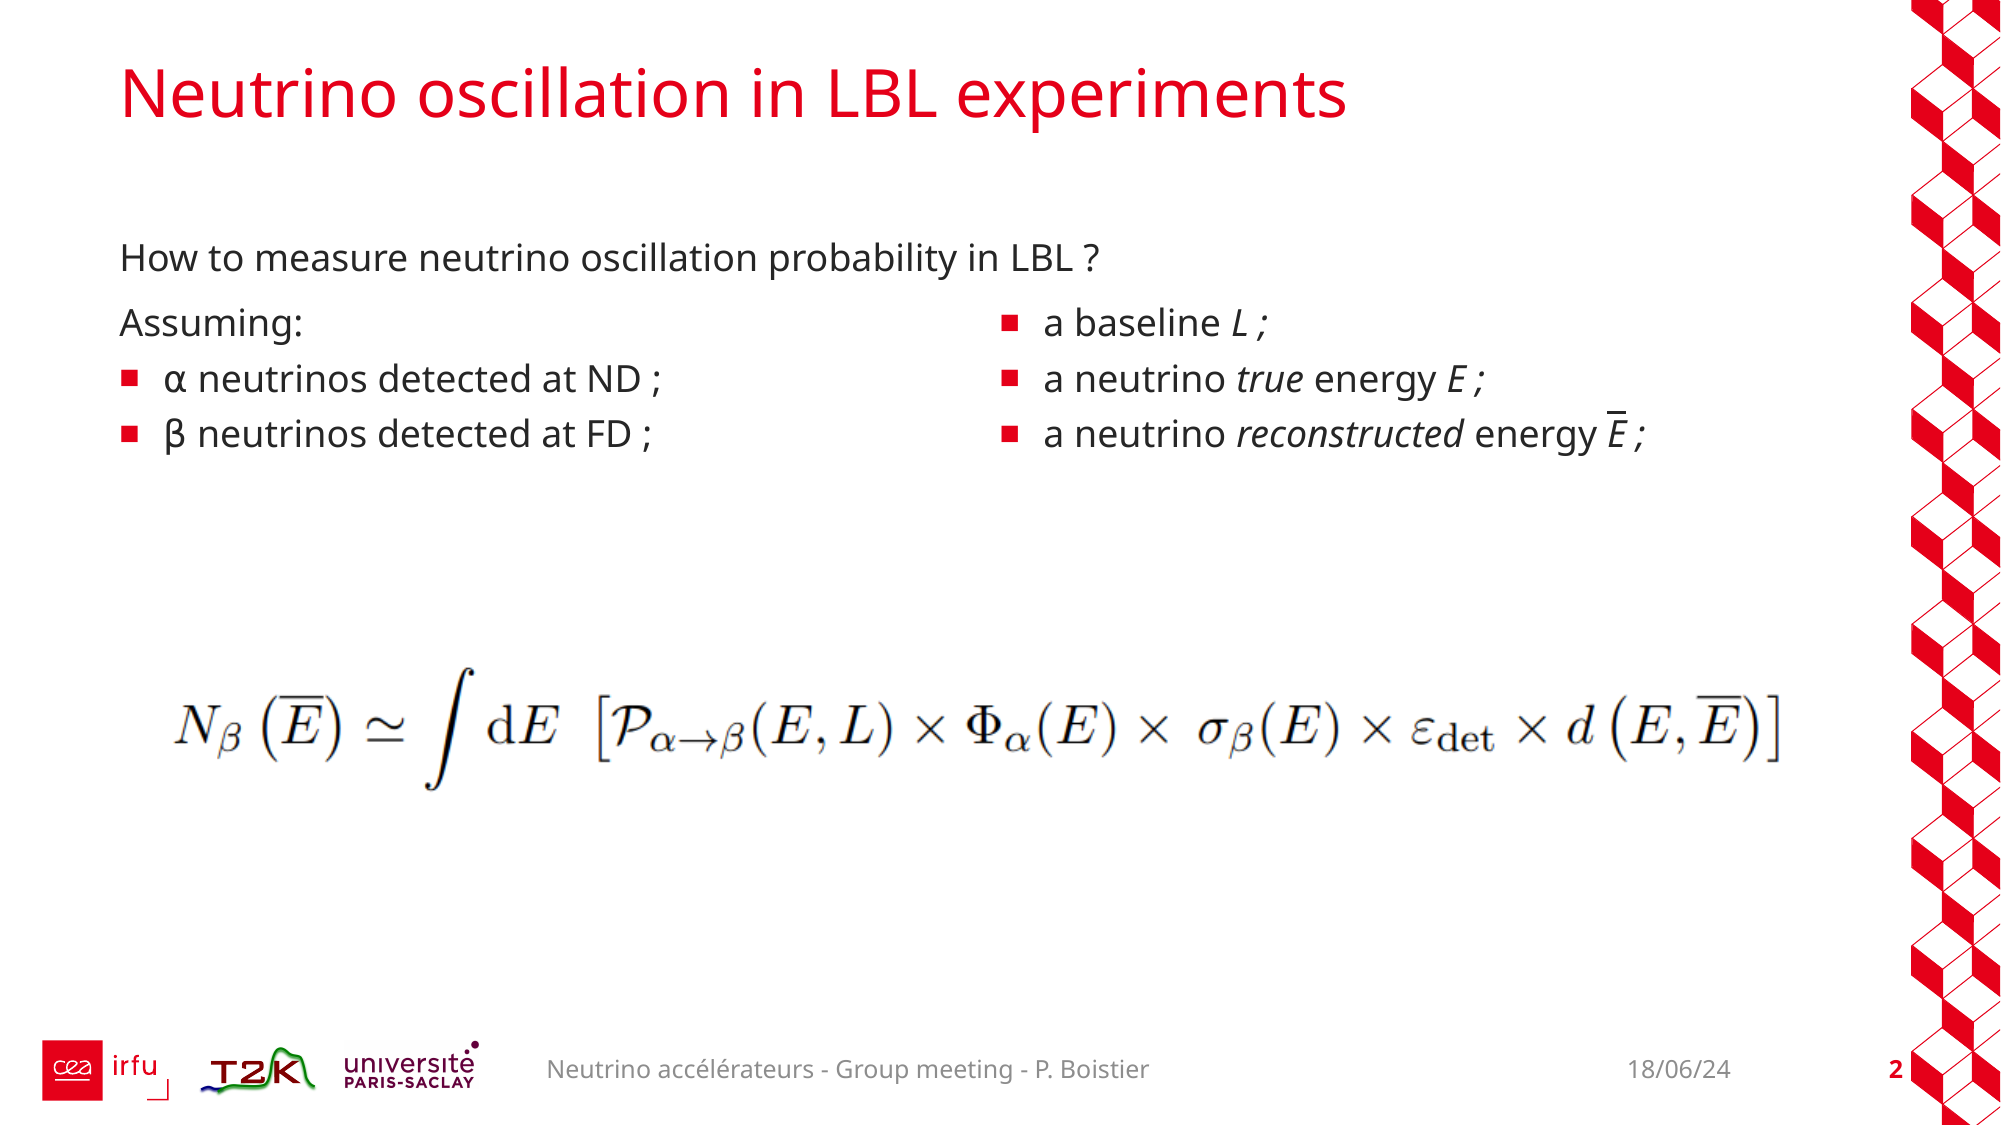

# Neutrino oscillation in LBL experiments
How to measure neutrino oscillation probability in LBL ?
Assuming:
α neutrinos detected at ND ;
β neutrinos detected at FD ;
a baseline L ;
a neutrino true energy E ;
a neutrino reconstructed energy E ;
Neutrino accélérateurs - Group meeting - P. Boistier
18/06/24
2